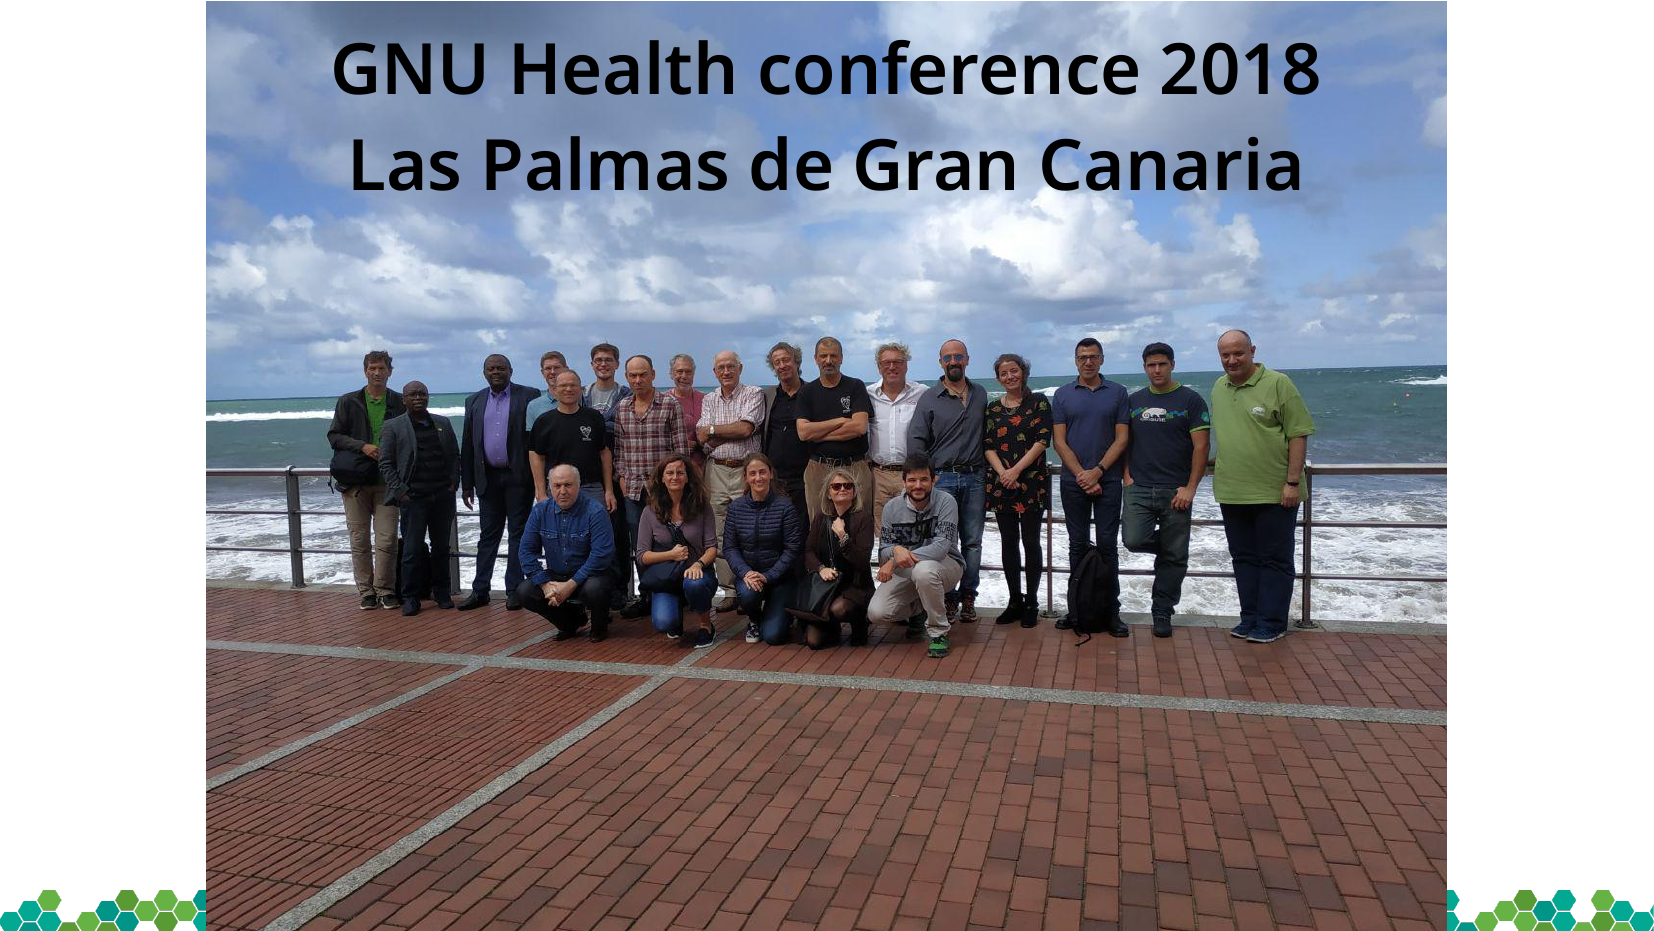

# GNU Health conference 2018 Las Palmas de Gran Canaria